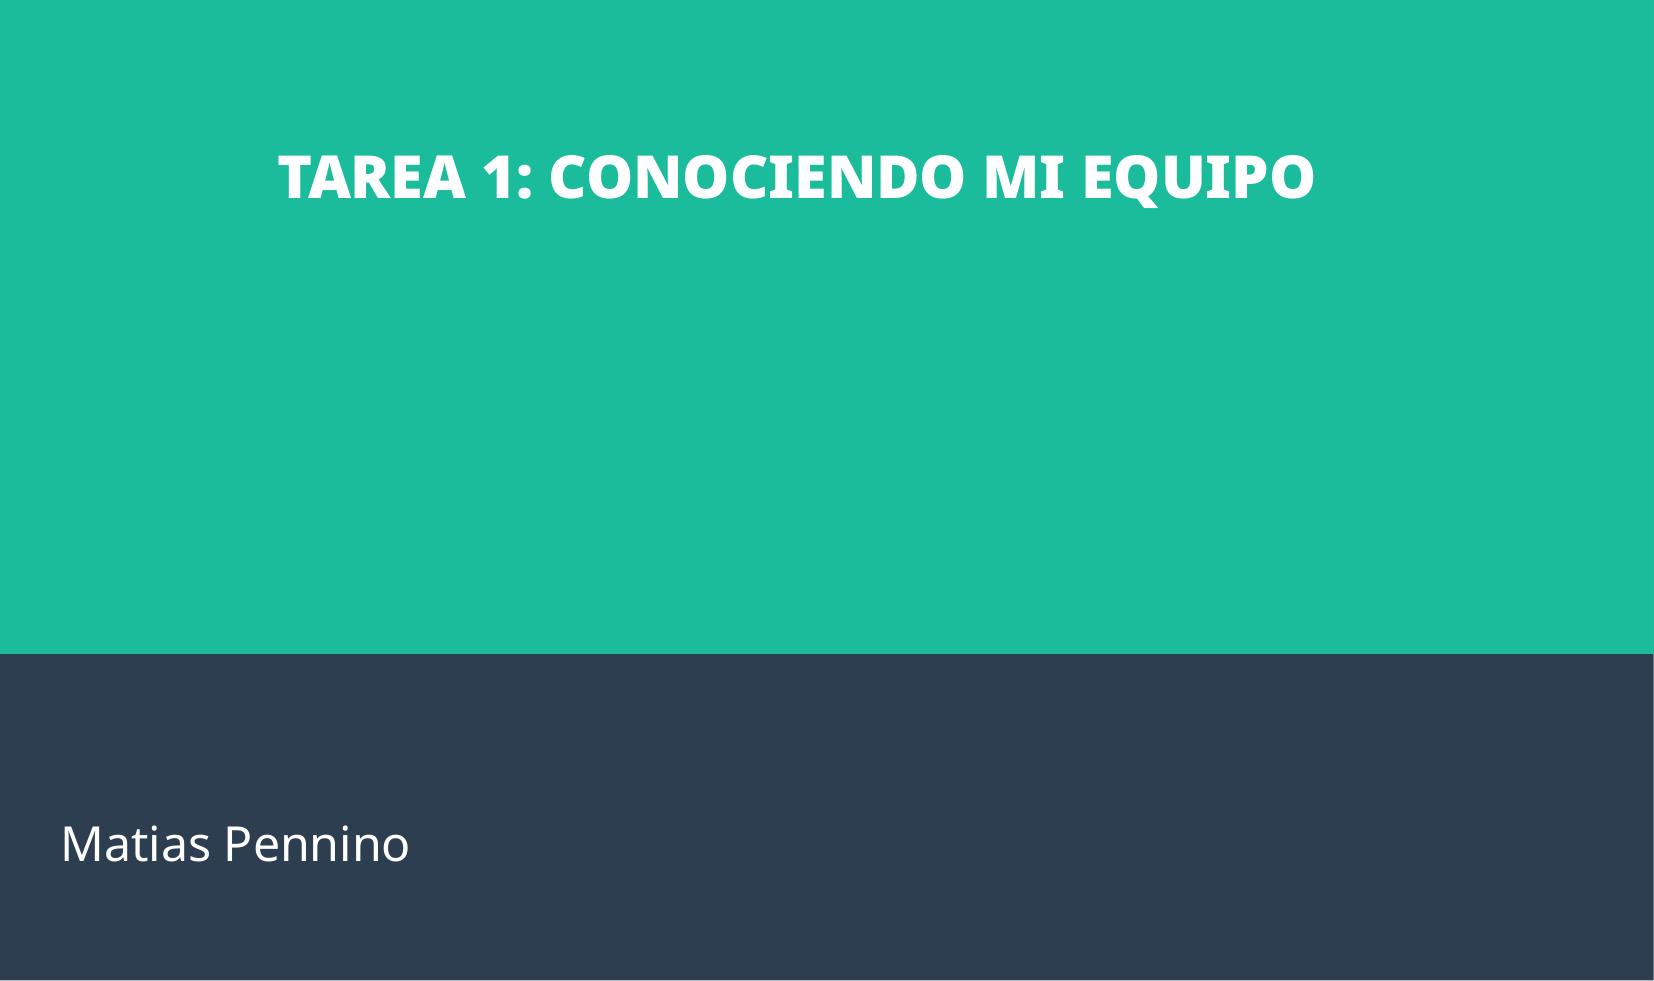

# TAREA 1: CONOCIENDO MI EQUIPO
Matias Pennino